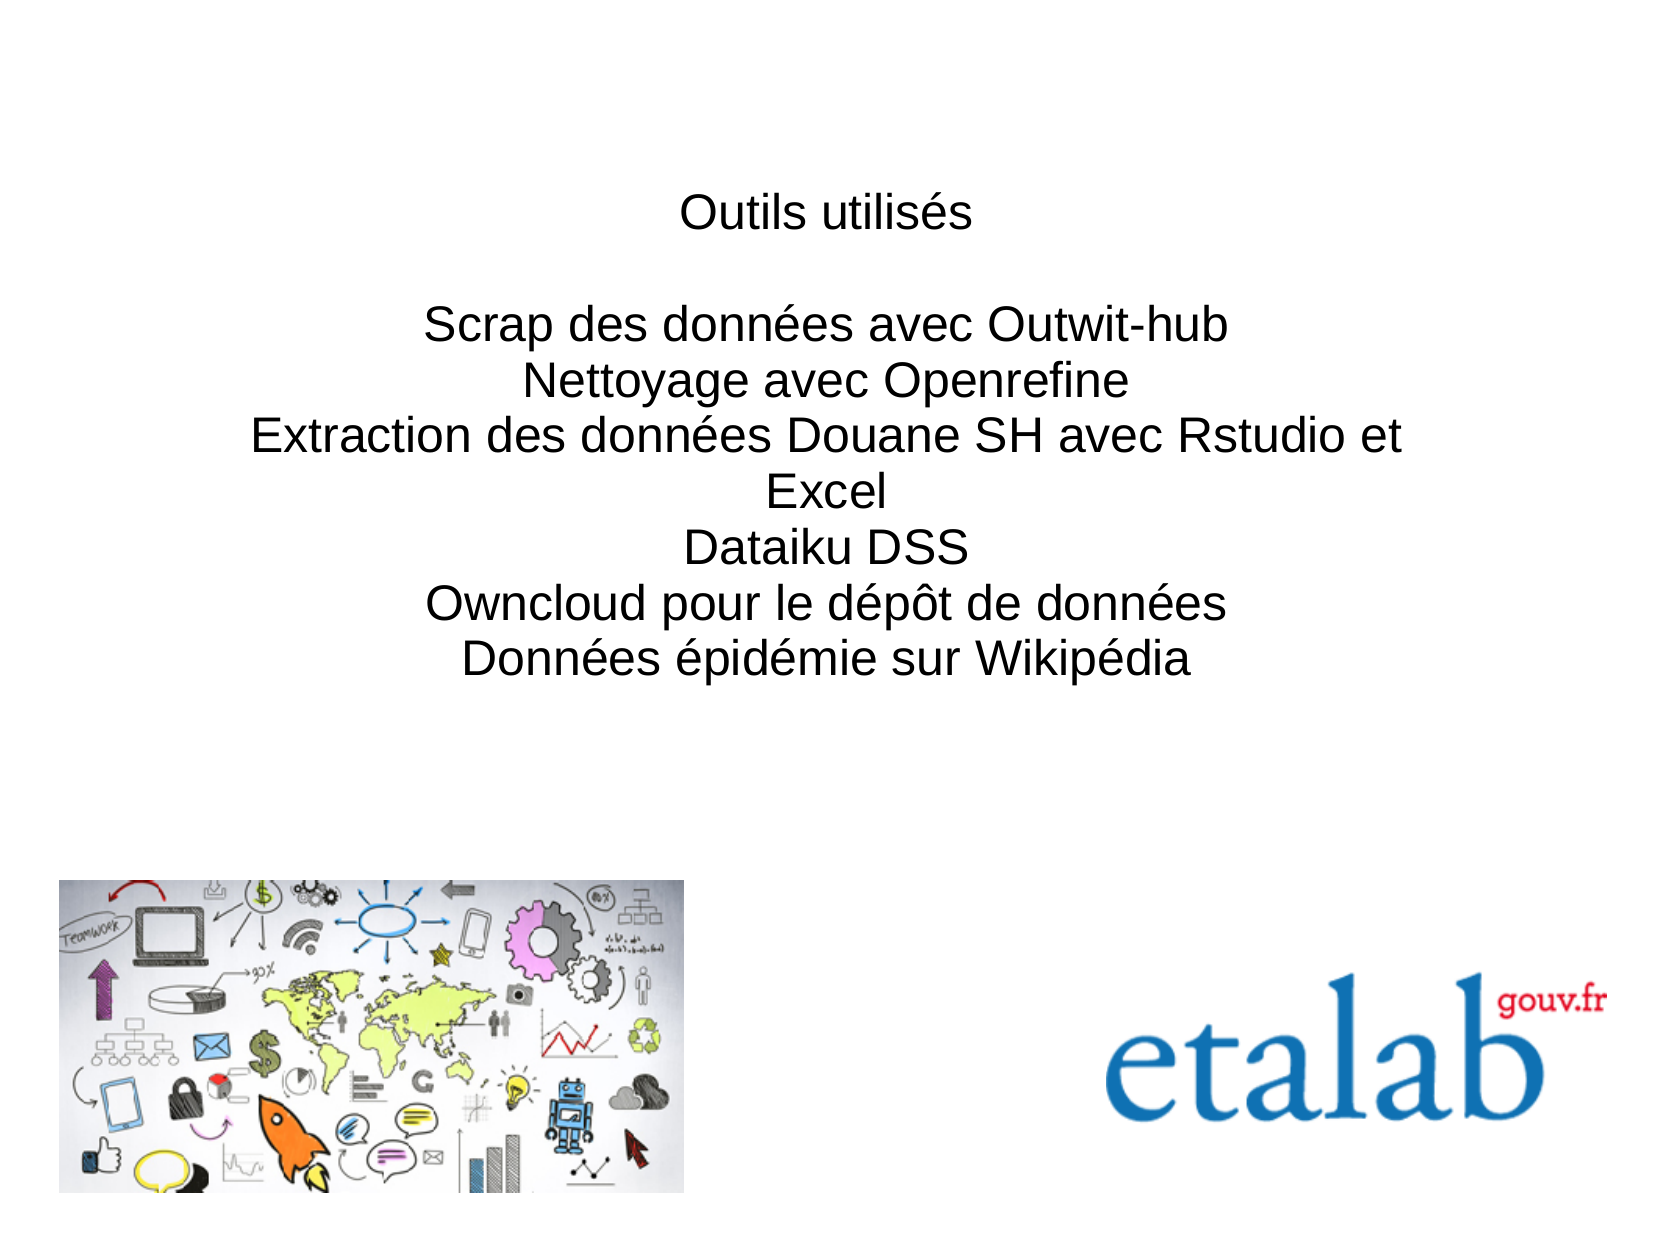

Outils utilisés
Scrap des données avec Outwit-hub
Nettoyage avec Openrefine
Extraction des données Douane SH avec Rstudio et Excel
Dataiku DSS
Owncloud pour le dépôt de données
Données épidémie sur Wikipédia